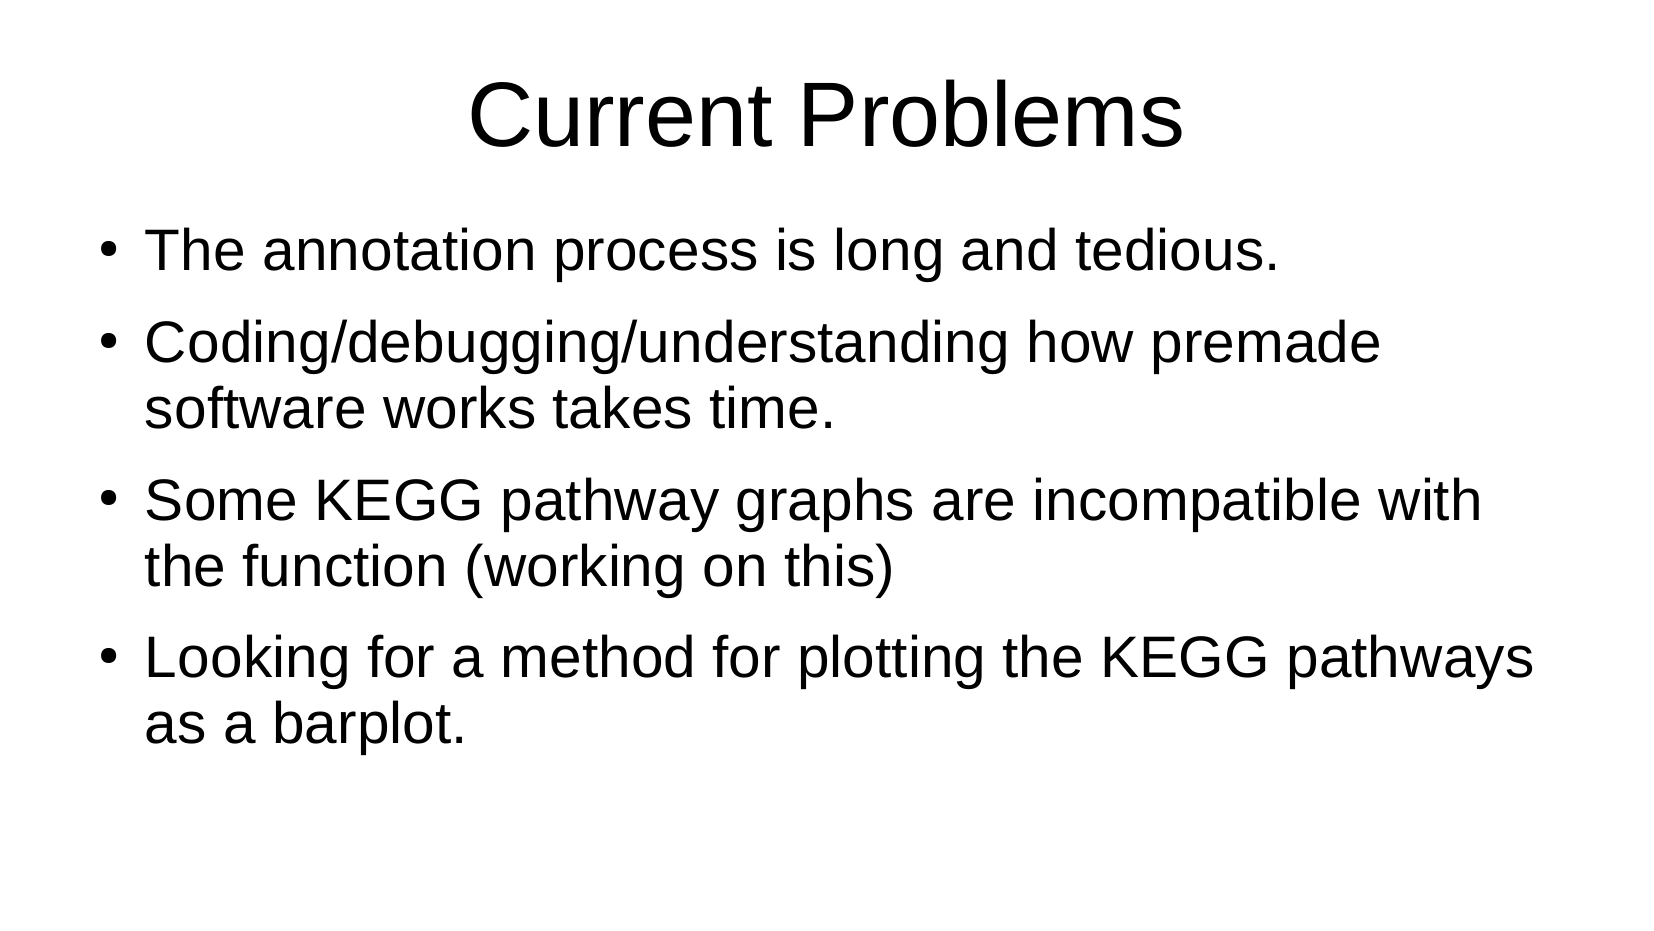

# Current Problems
The annotation process is long and tedious.
Coding/debugging/understanding how premade software works takes time.
Some KEGG pathway graphs are incompatible with the function (working on this)
Looking for a method for plotting the KEGG pathways as a barplot.